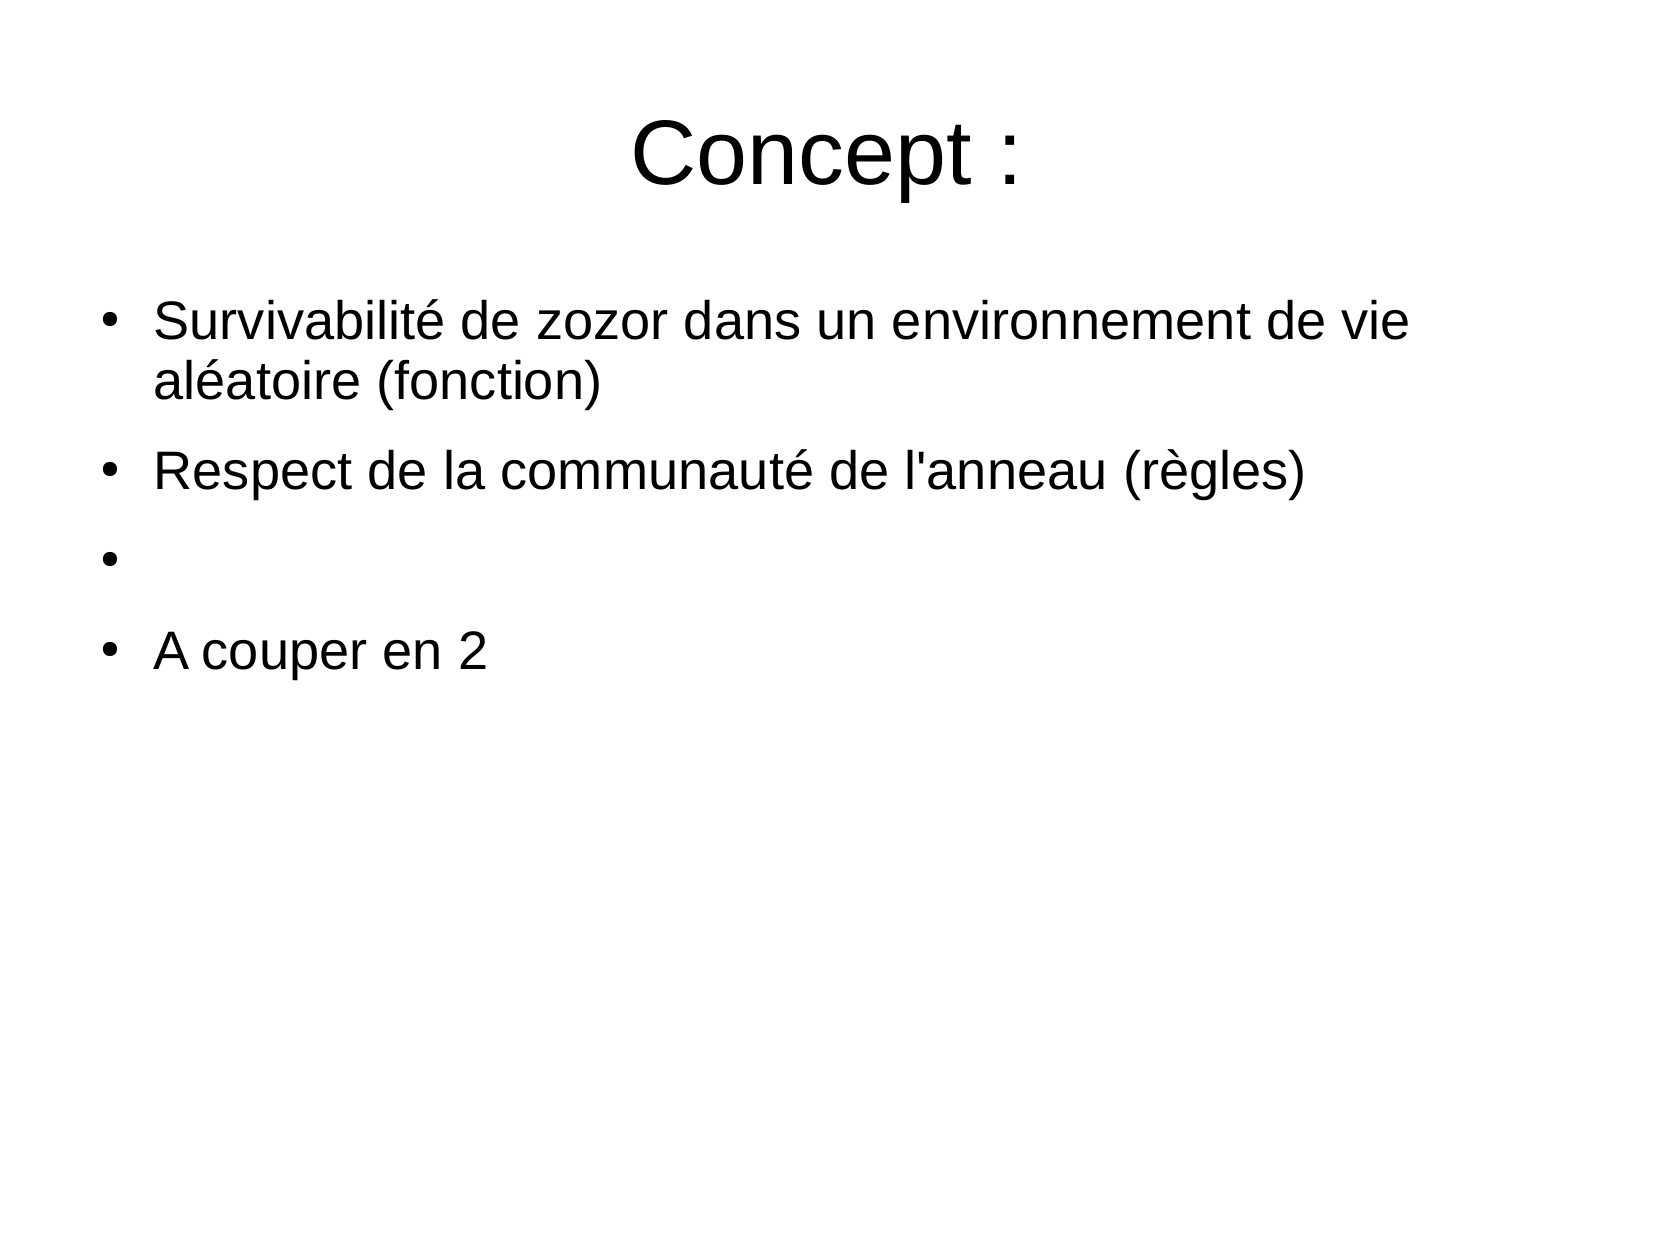

# Concept :
Survivabilité de zozor dans un environnement de vie aléatoire (fonction)
Respect de la communauté de l'anneau (règles)
A couper en 2